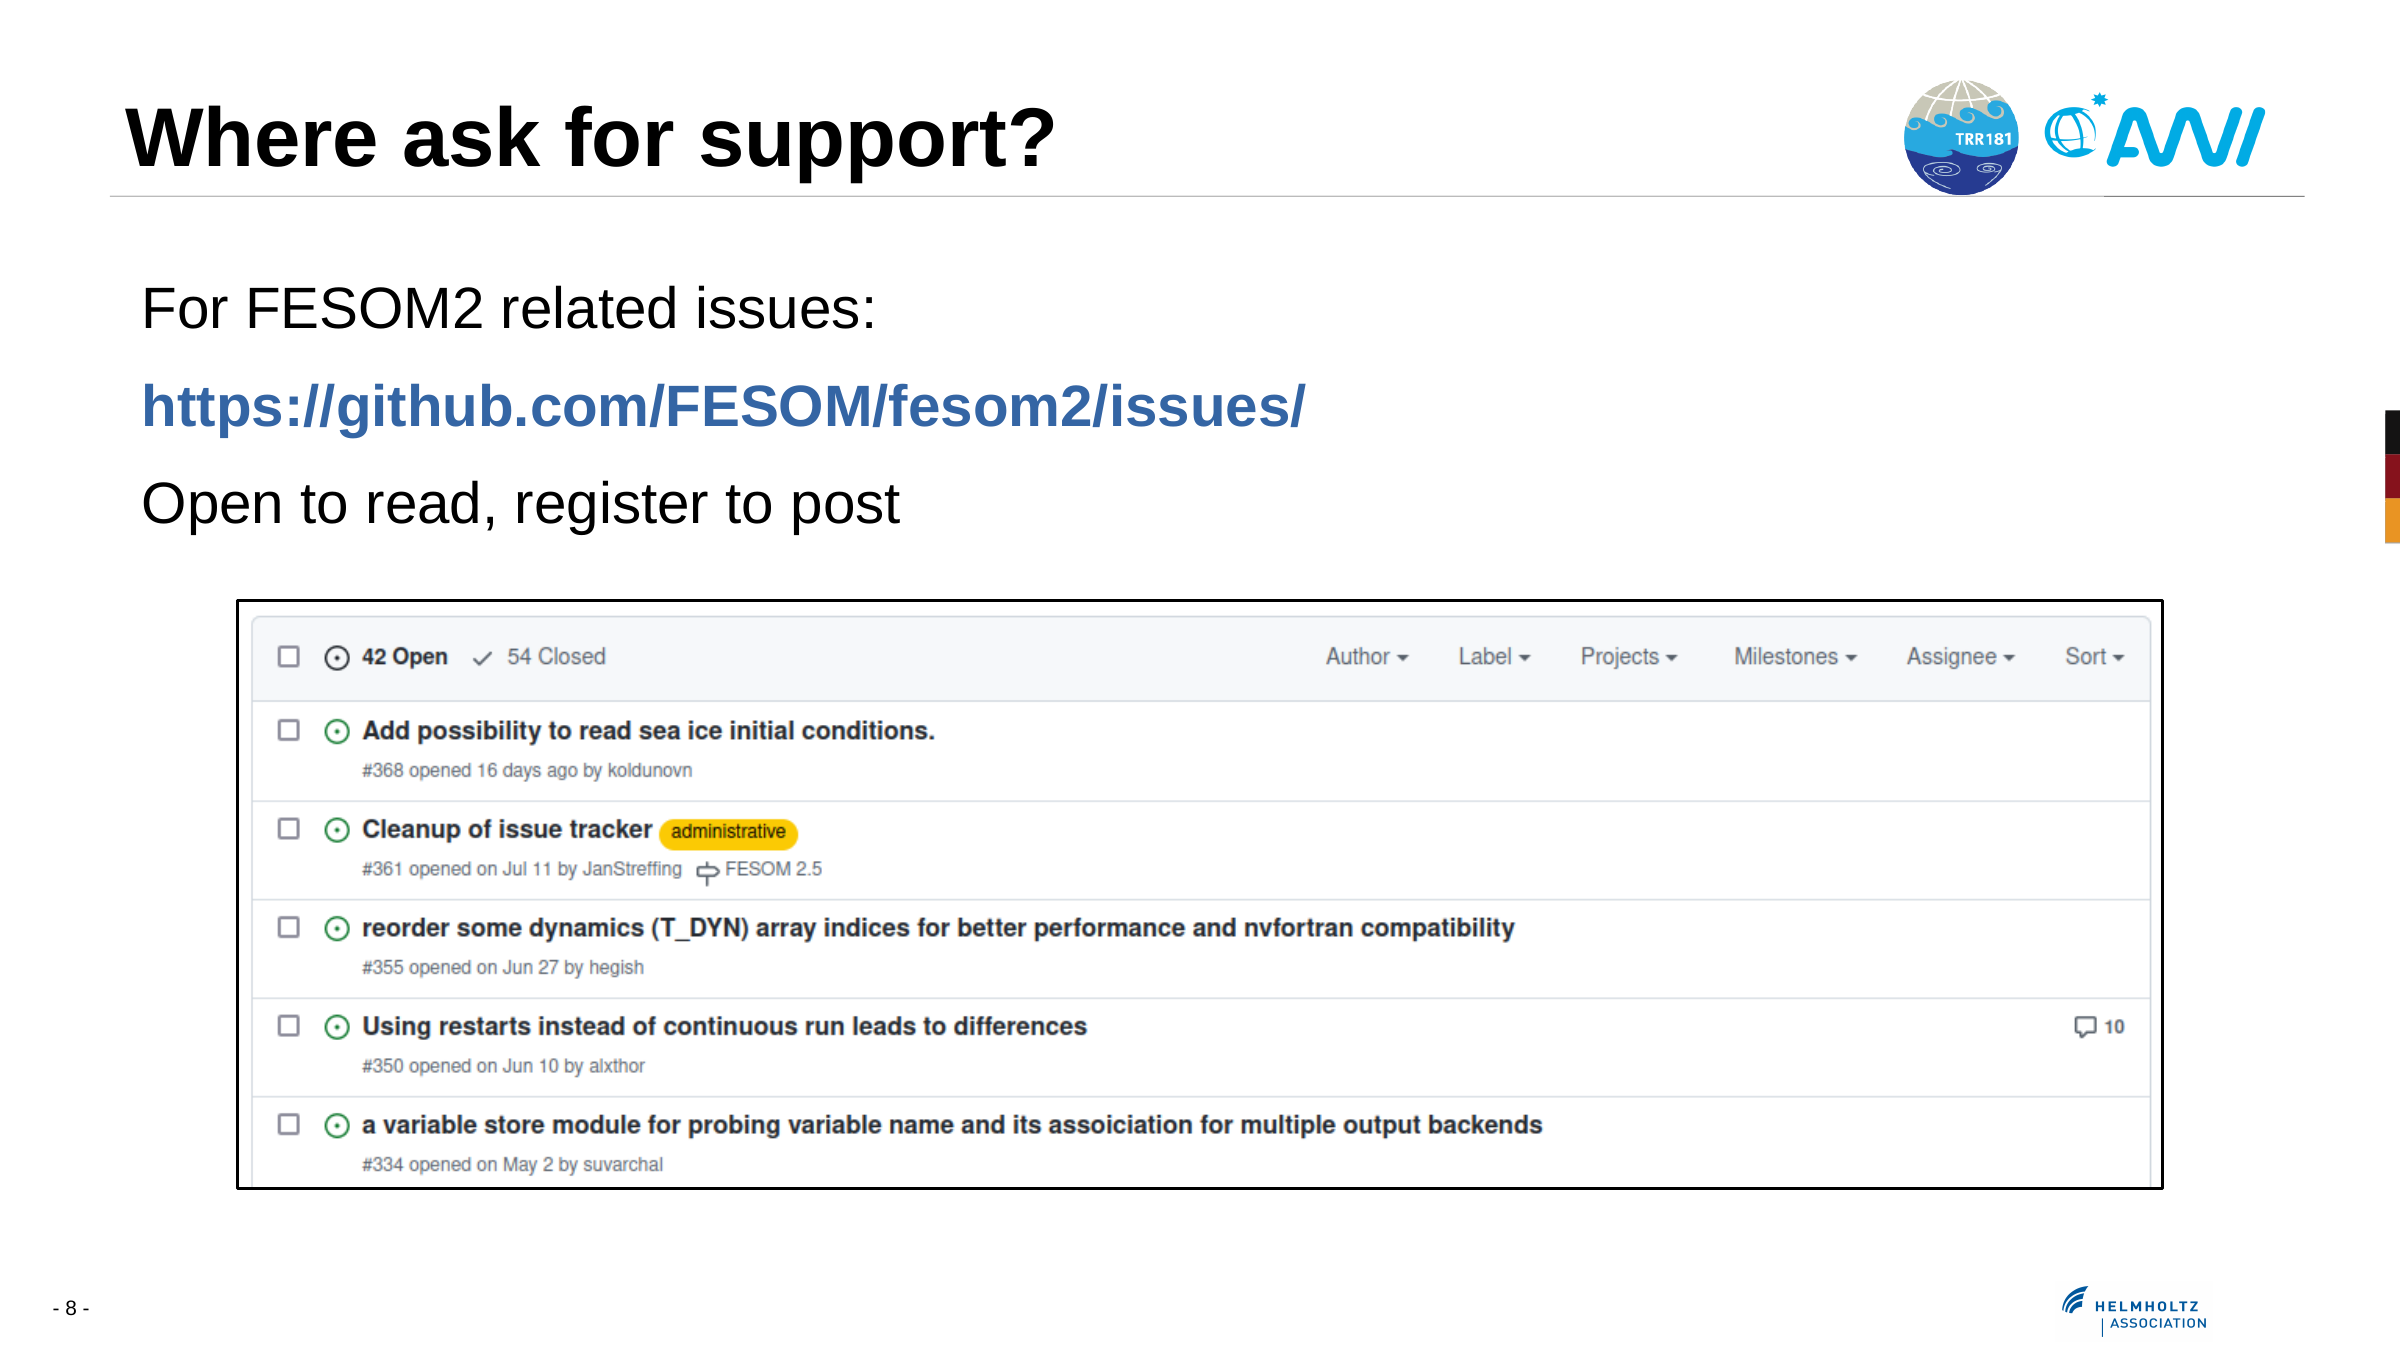

Where ask for support?
For FESOM2 related issues:
https://github.com/FESOM/fesom2/issues/
Open to read, register to post